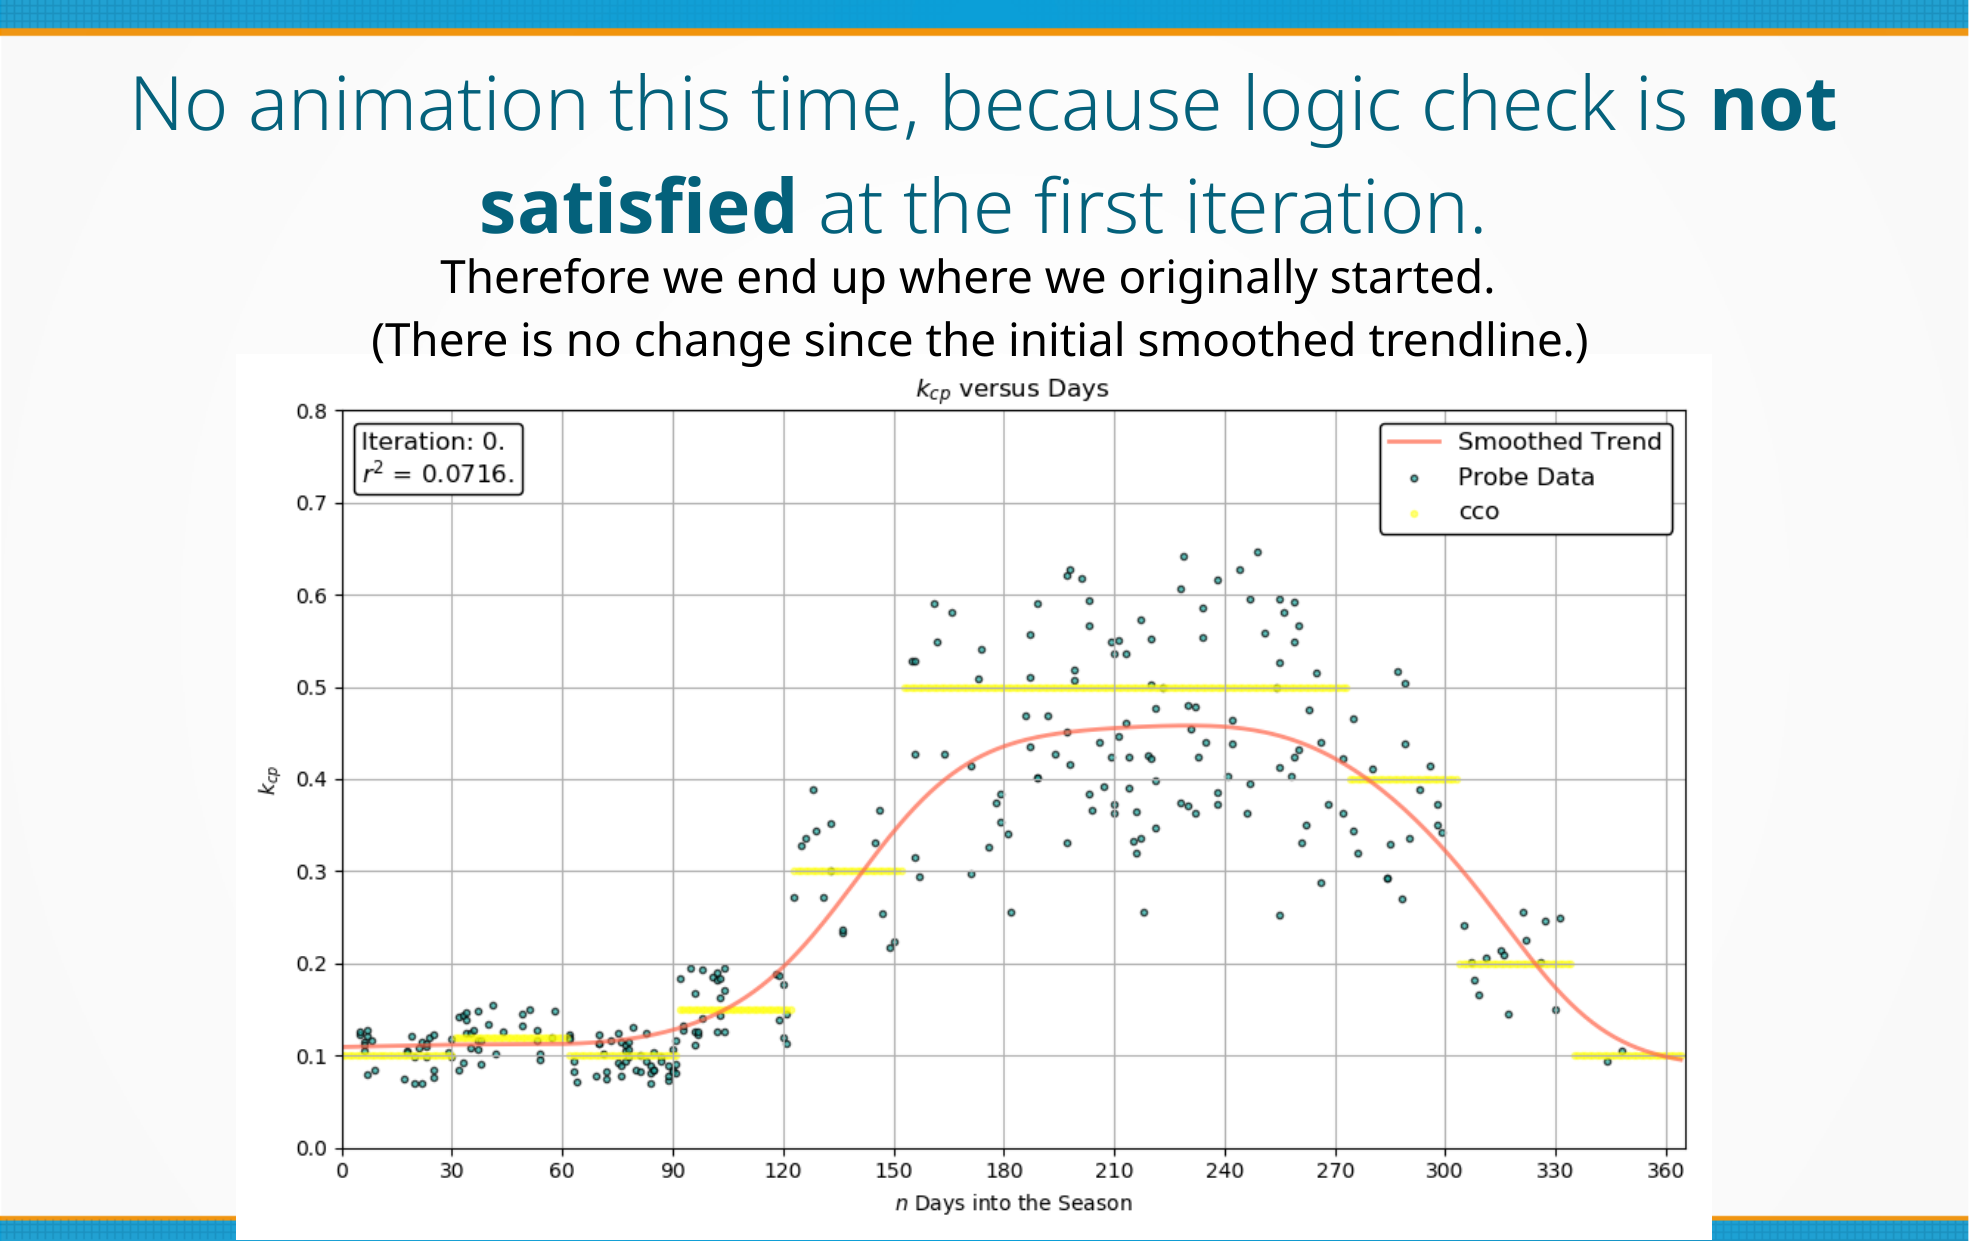

# No animation this time, because logic check is not satisfied at the first iteration.
Therefore we end up where we originally started.
(There is no change since the initial smoothed trendline.)